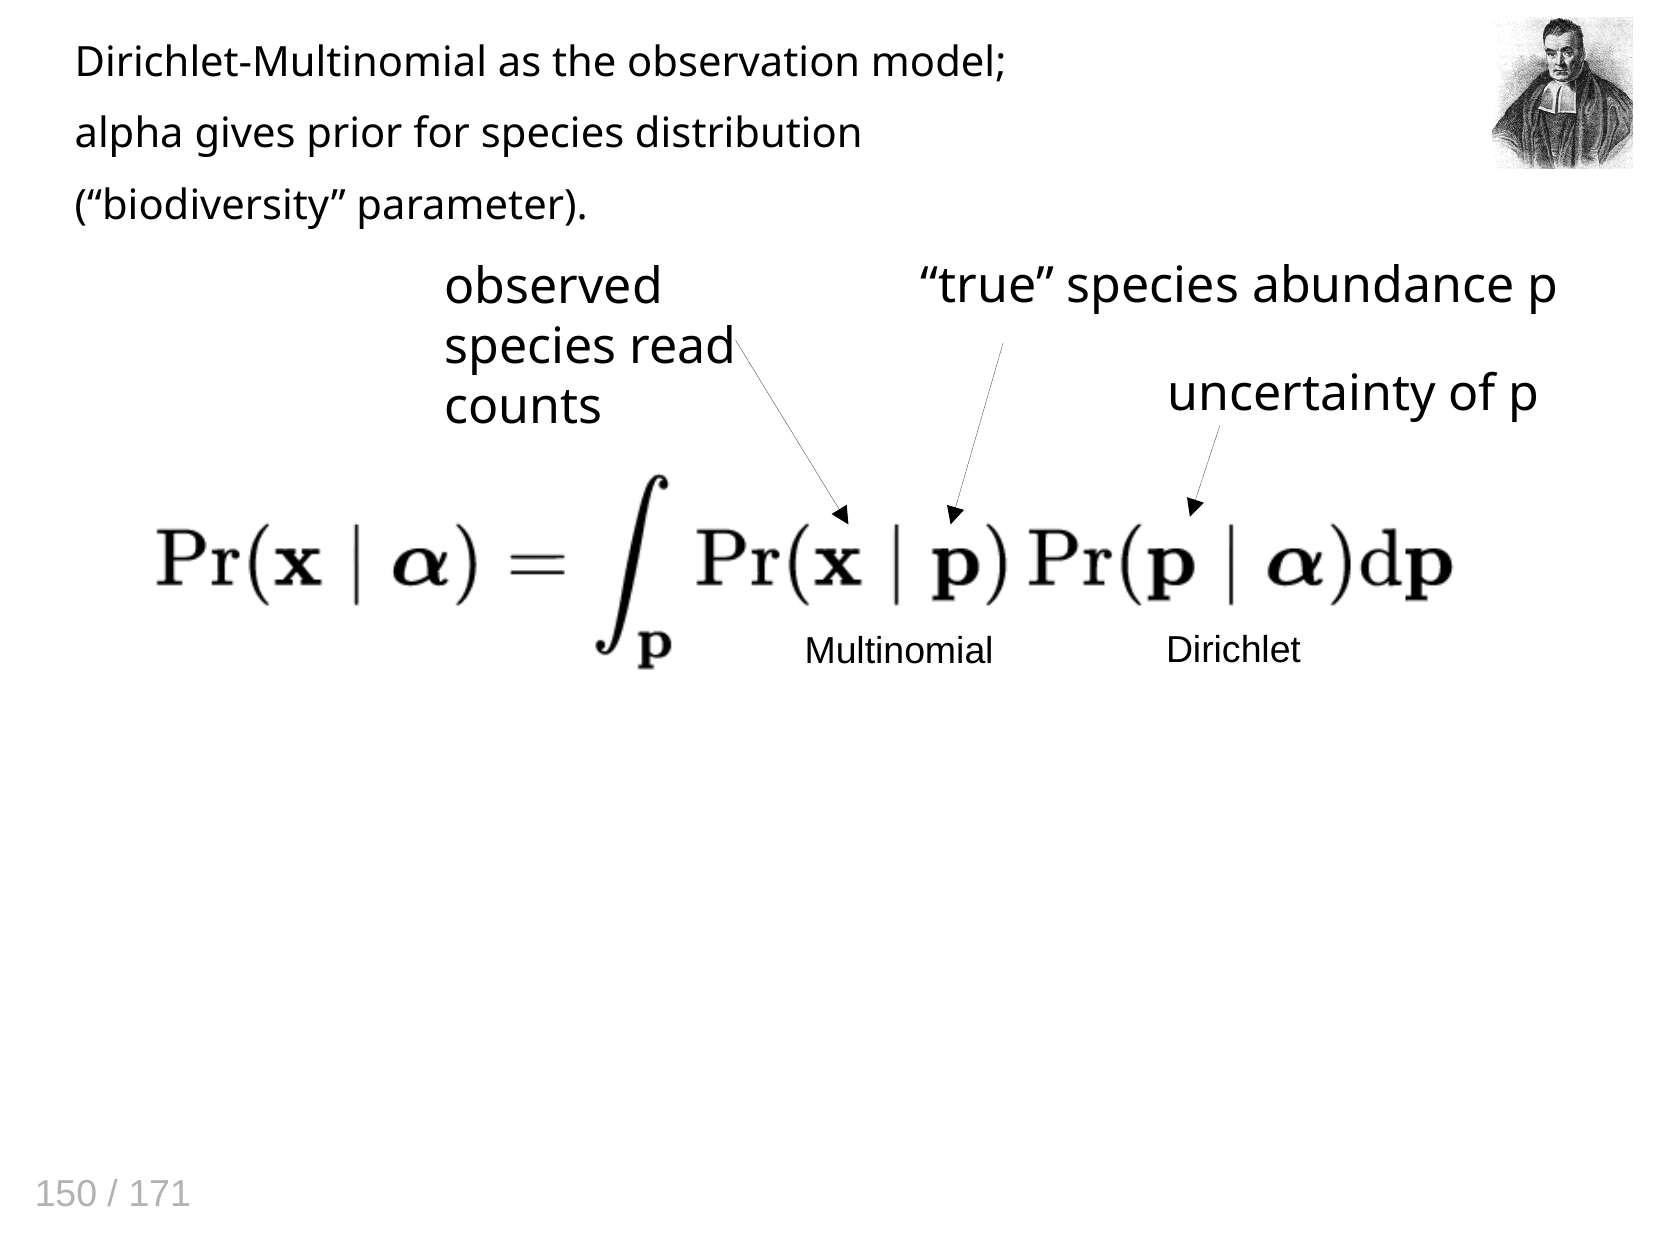

Dirichlet-Multinomial as the observation model;
alpha gives prior for species distribution
(“biodiversity” parameter).
“true” species abundance p
observed species read counts
uncertainty of p
Dirichlet
Multinomial